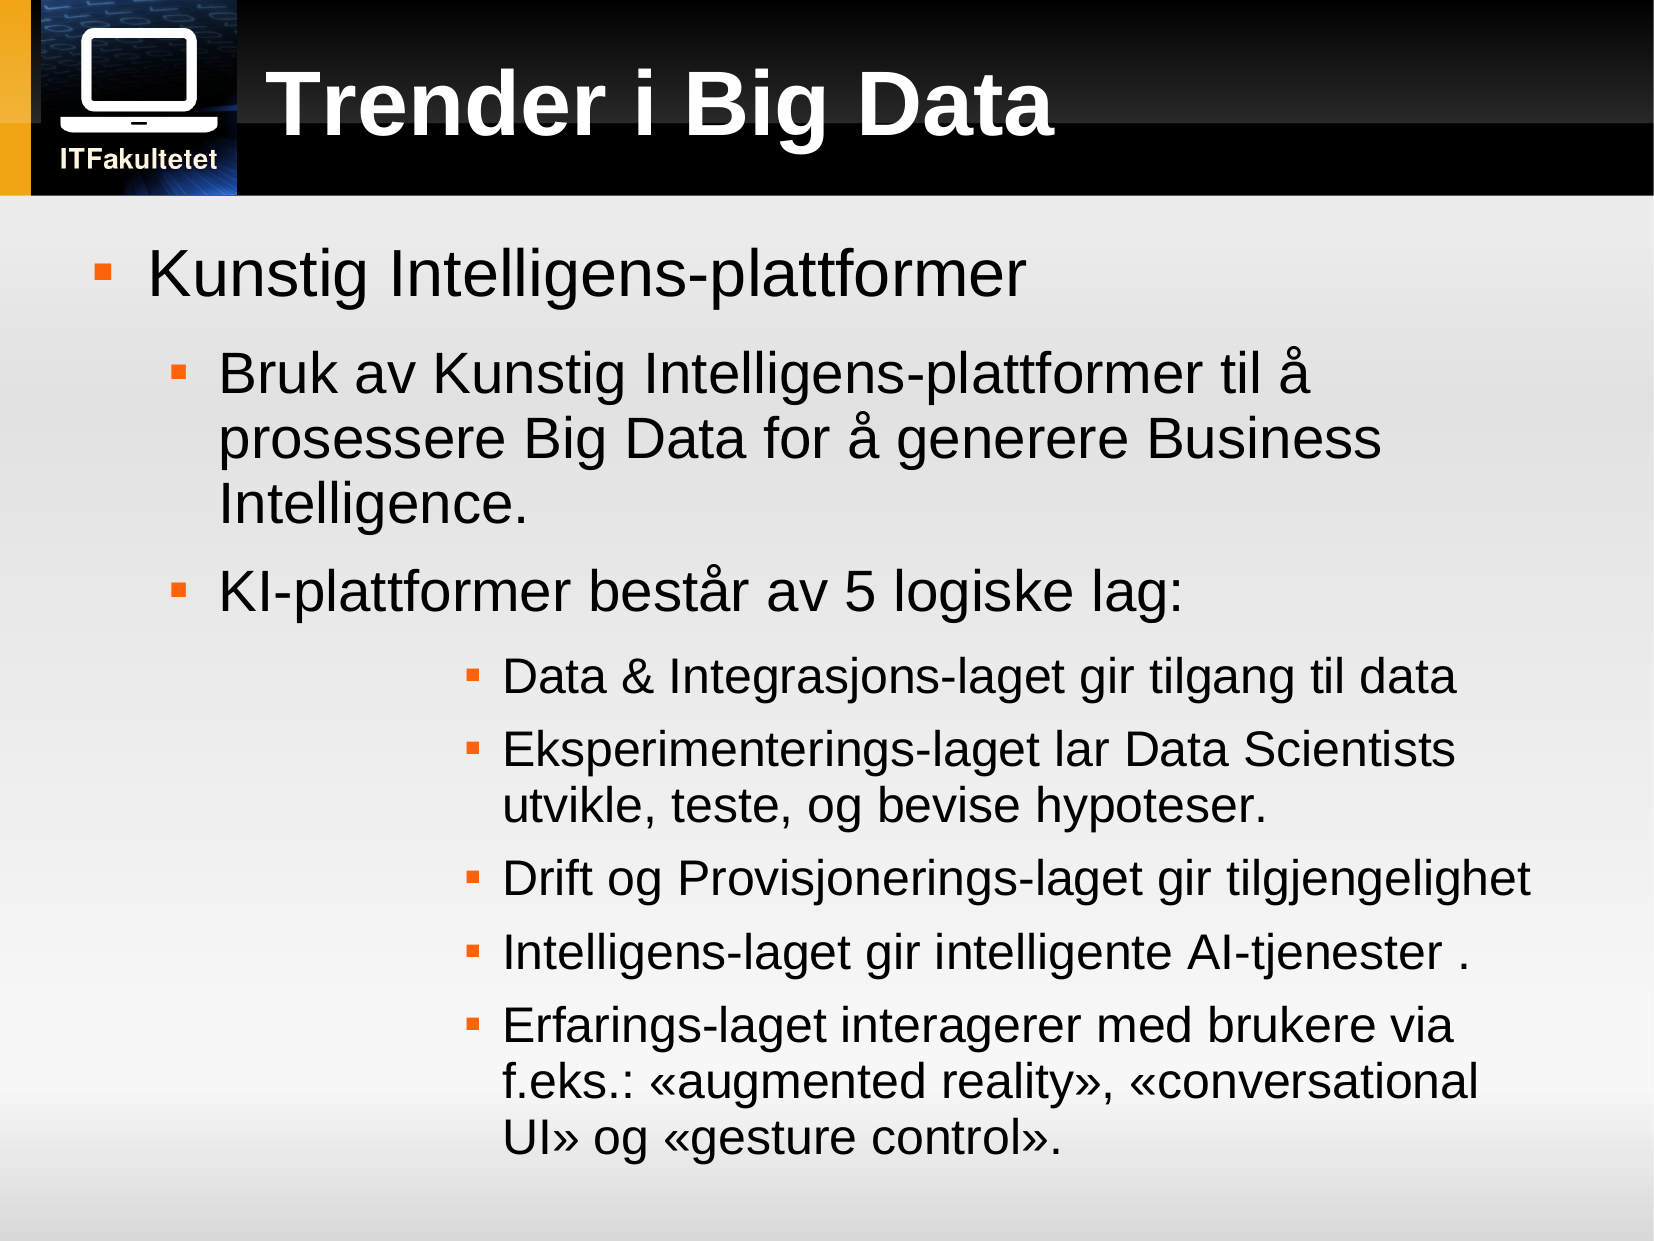

# Trender i Big Data
Kunstig Intelligens-plattformer
Bruk av Kunstig Intelligens-plattformer til å prosessere Big Data for å generere Business Intelligence.
KI-plattformer består av 5 logiske lag:
Data & Integrasjons-laget gir tilgang til data
Eksperimenterings-laget lar Data Scientists utvikle, teste, og bevise hypoteser.
Drift og Provisjonerings-laget gir tilgjengelighet
Intelligens-laget gir intelligente AI-tjenester .
Erfarings-laget interagerer med brukere via f.eks.: «augmented reality», «conversational UI» og «gesture control».